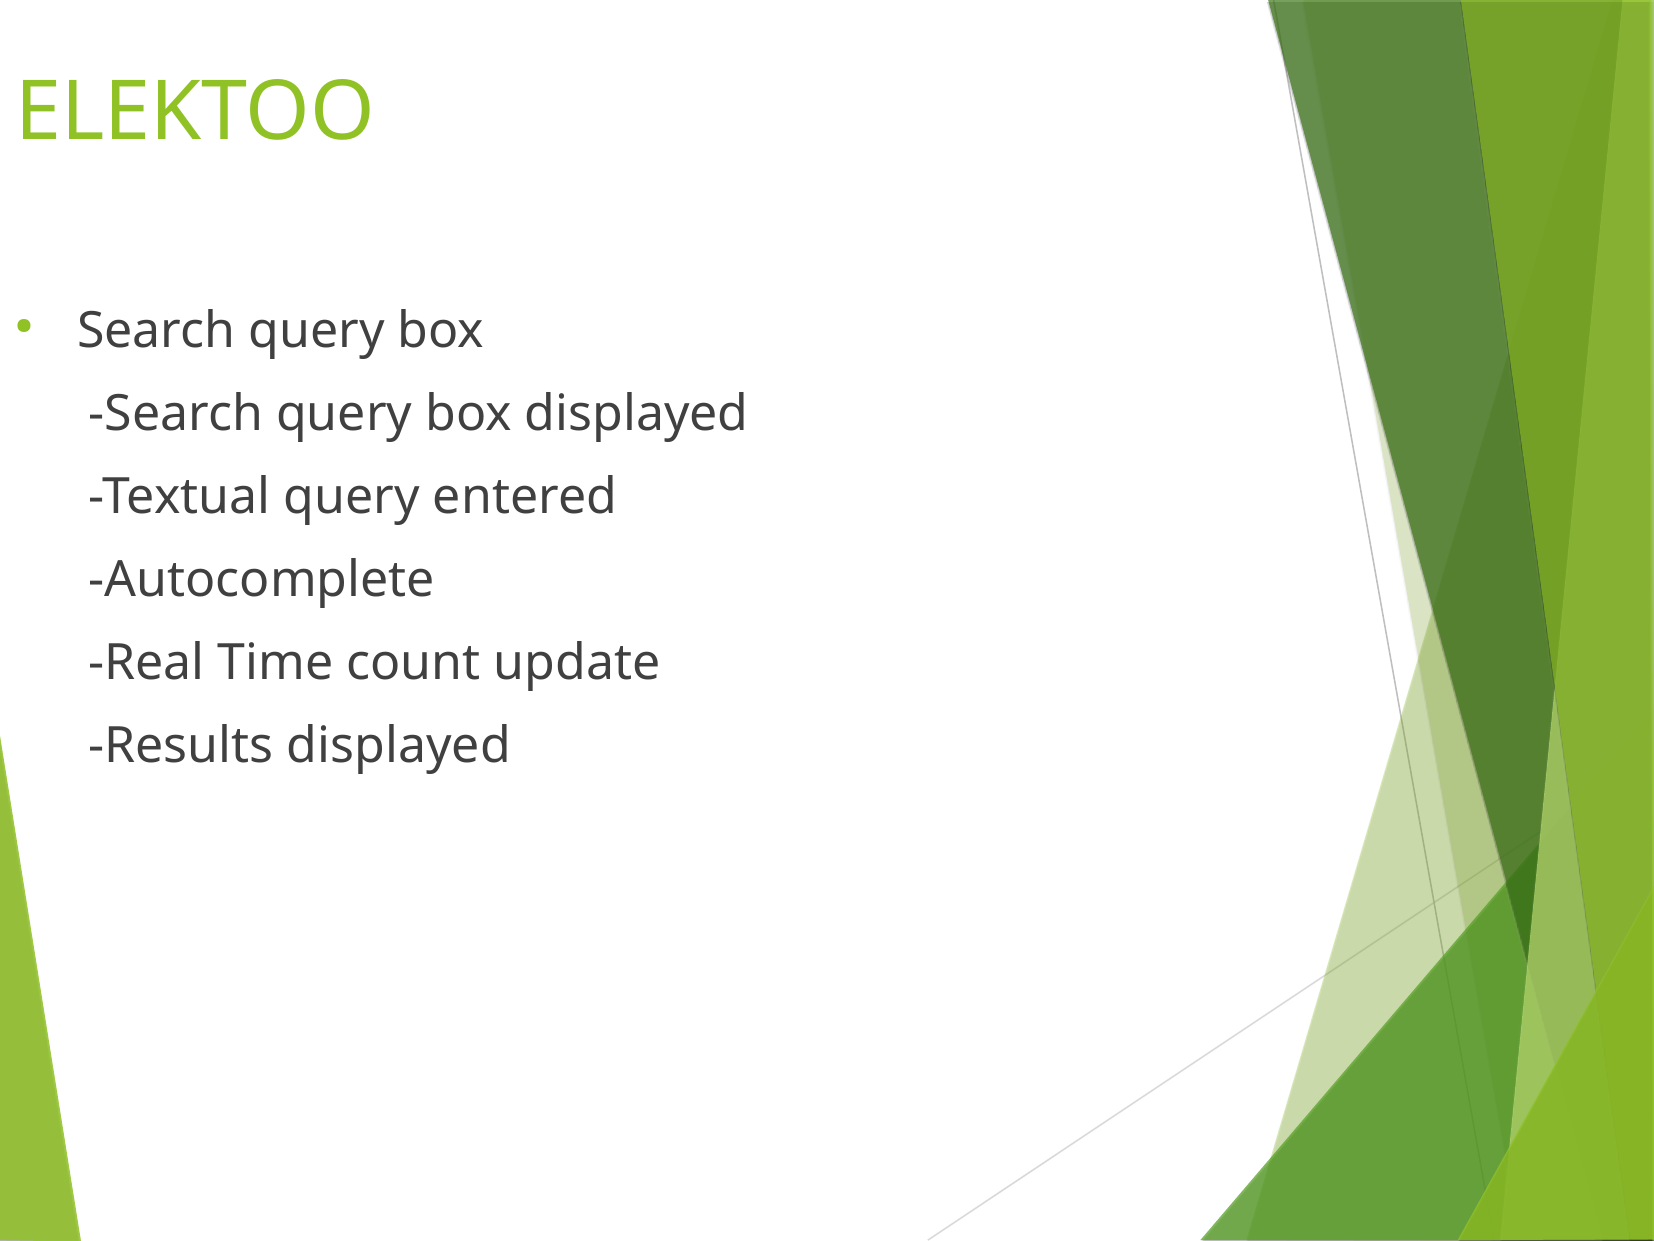

# ELEKTOO
Search query box
	-Search query box displayed
	-Textual query entered
	-Autocomplete
	-Real Time count update
	-Results displayed